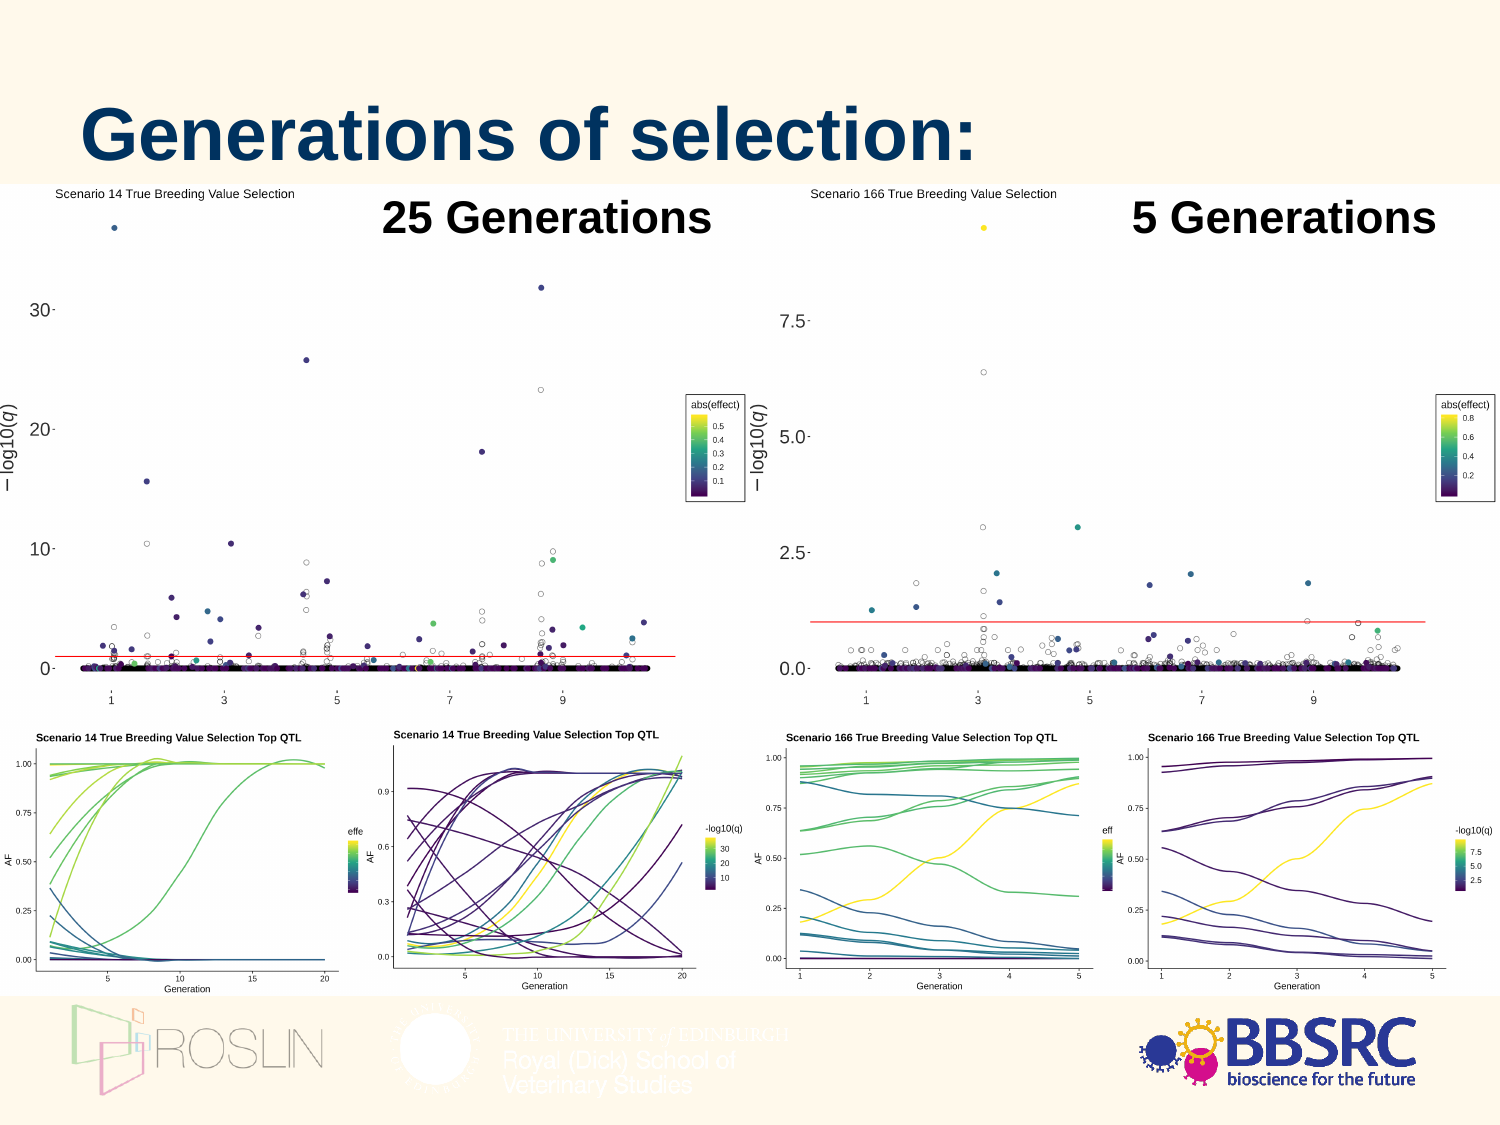

# Generations of selection:
25 Generations
5 Generations